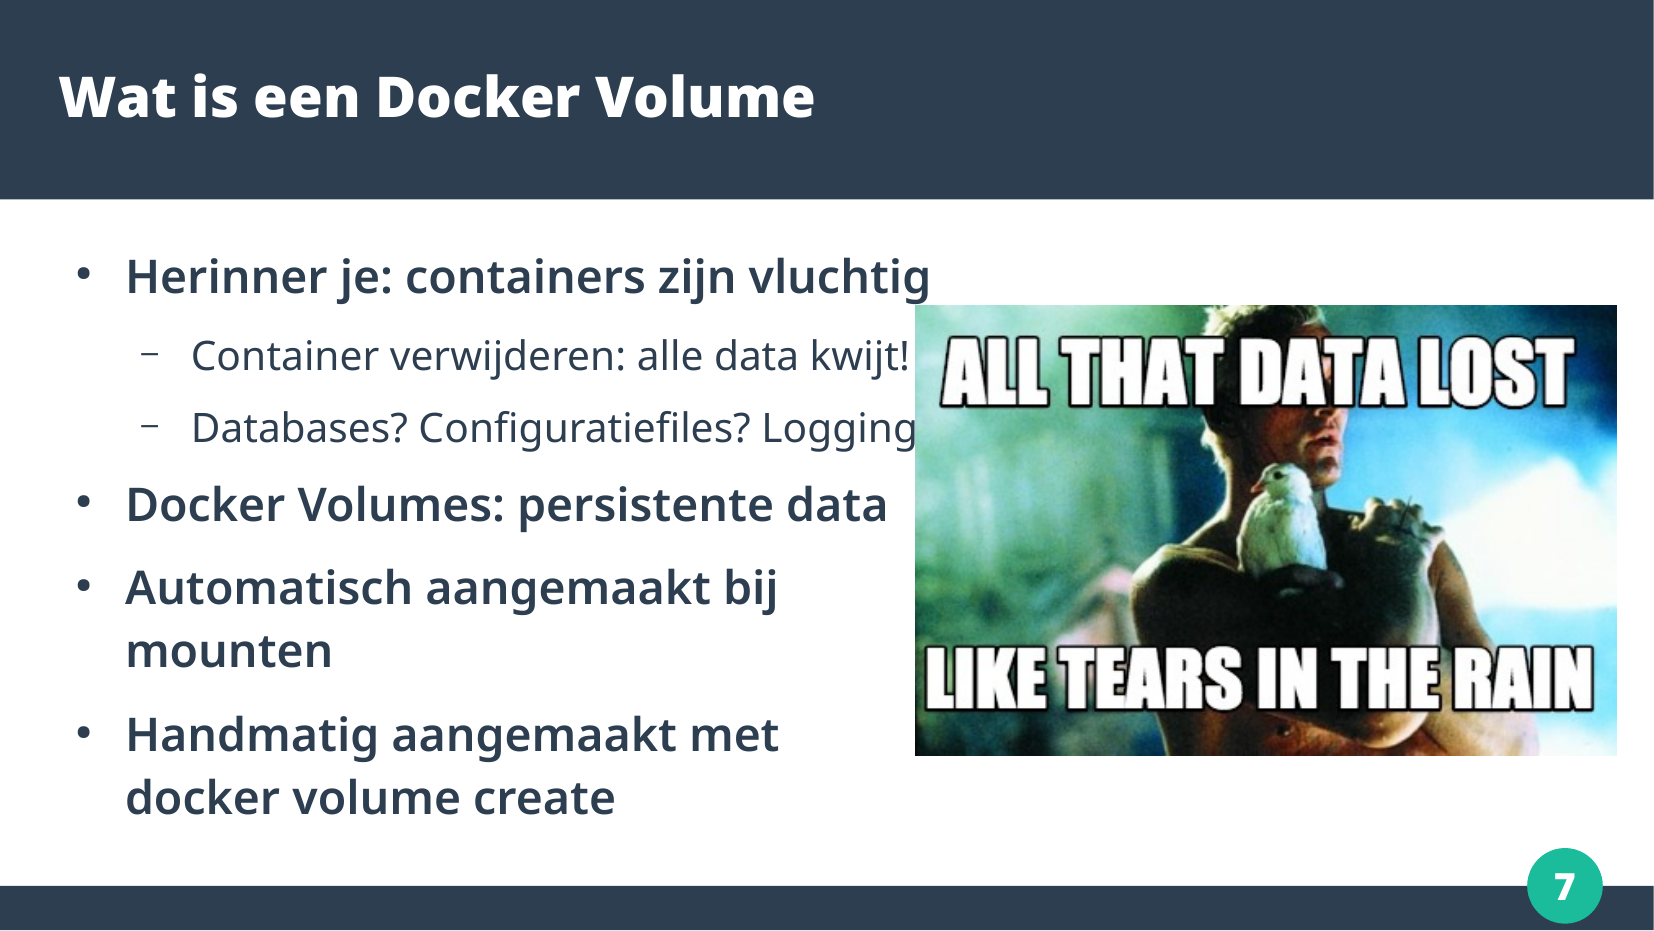

# Wat is een Docker Volume
Herinner je: containers zijn vluchtig
Container verwijderen: alle data kwijt!
Databases? Configuratiefiles? Logging?
Docker Volumes: persistente data
Automatisch aangemaakt bij mounten
Handmatig aangemaakt met docker volume create